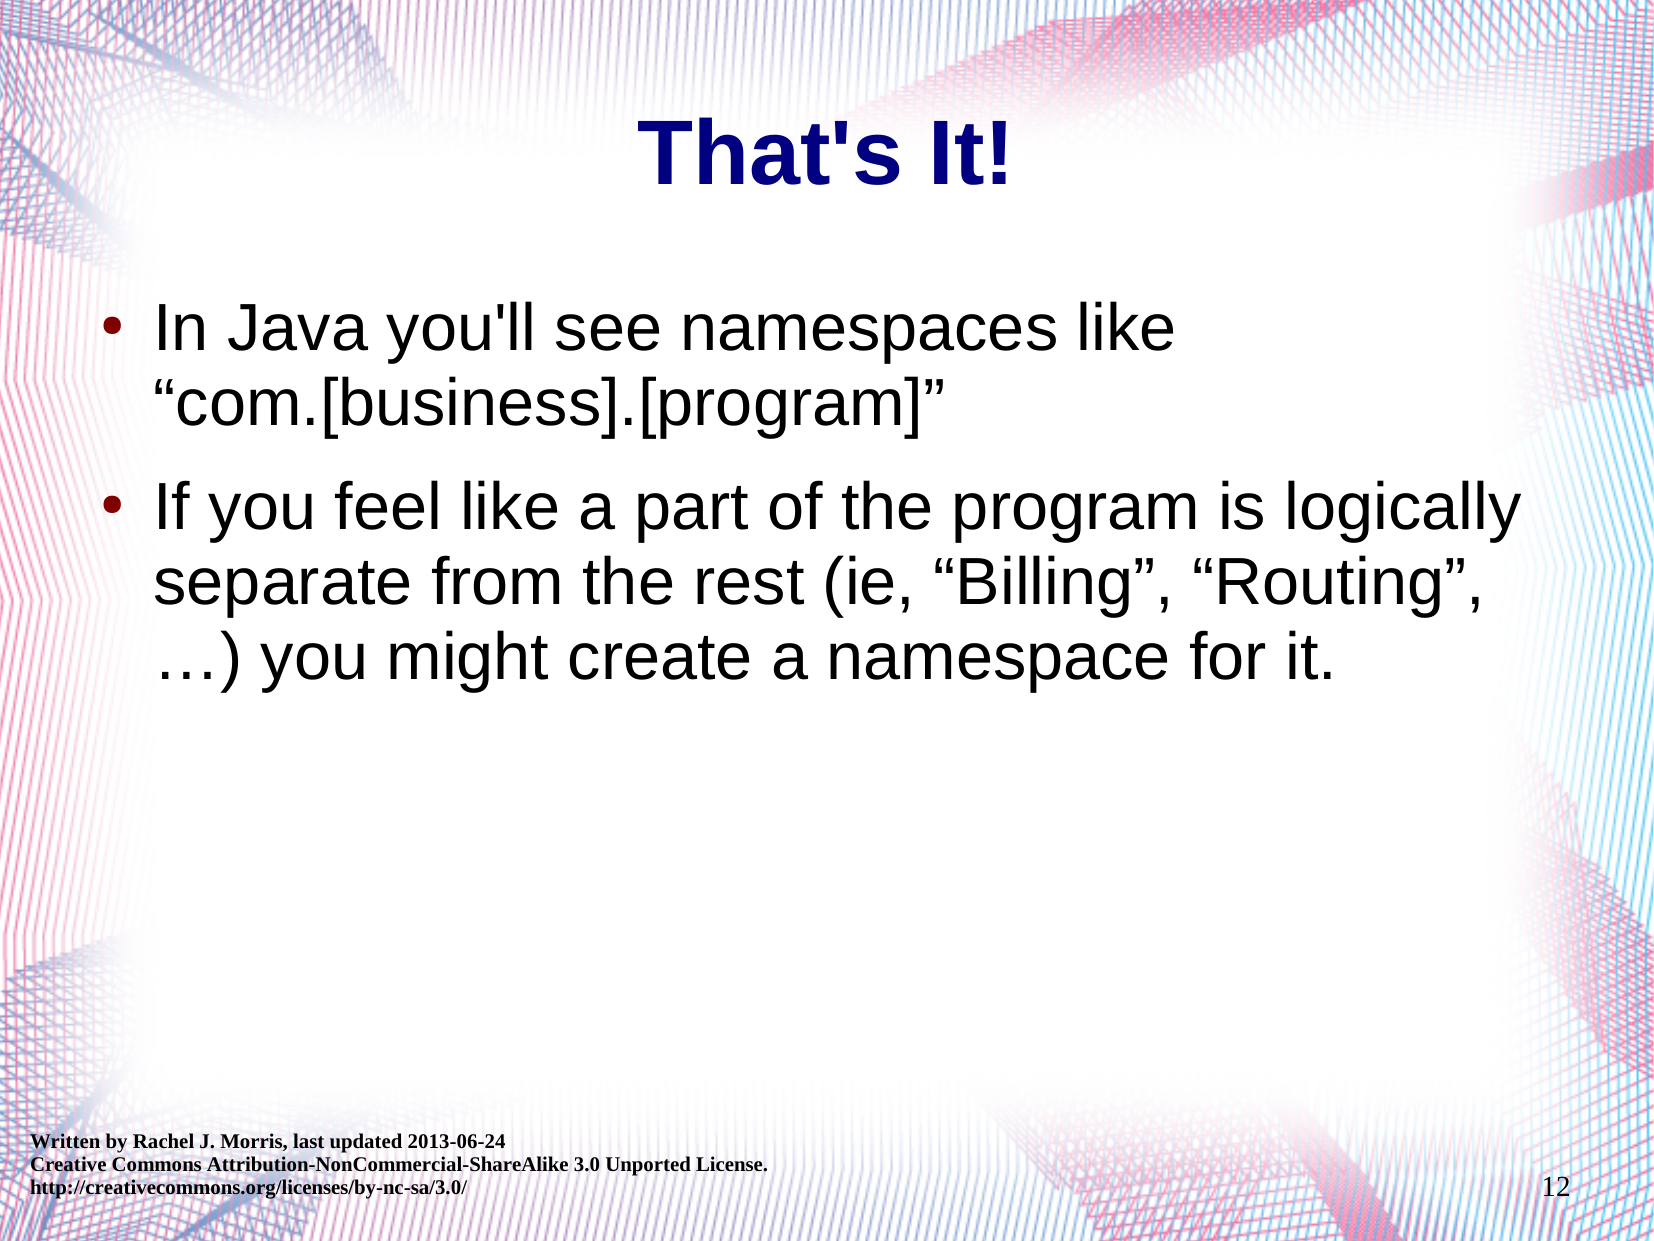

# That's It!
In Java you'll see namespaces like
“com.[business].[program]”
If you feel like a part of the program is logically separate from the rest (ie, “Billing”, “Routing”, …) you might create a namespace for it.
12